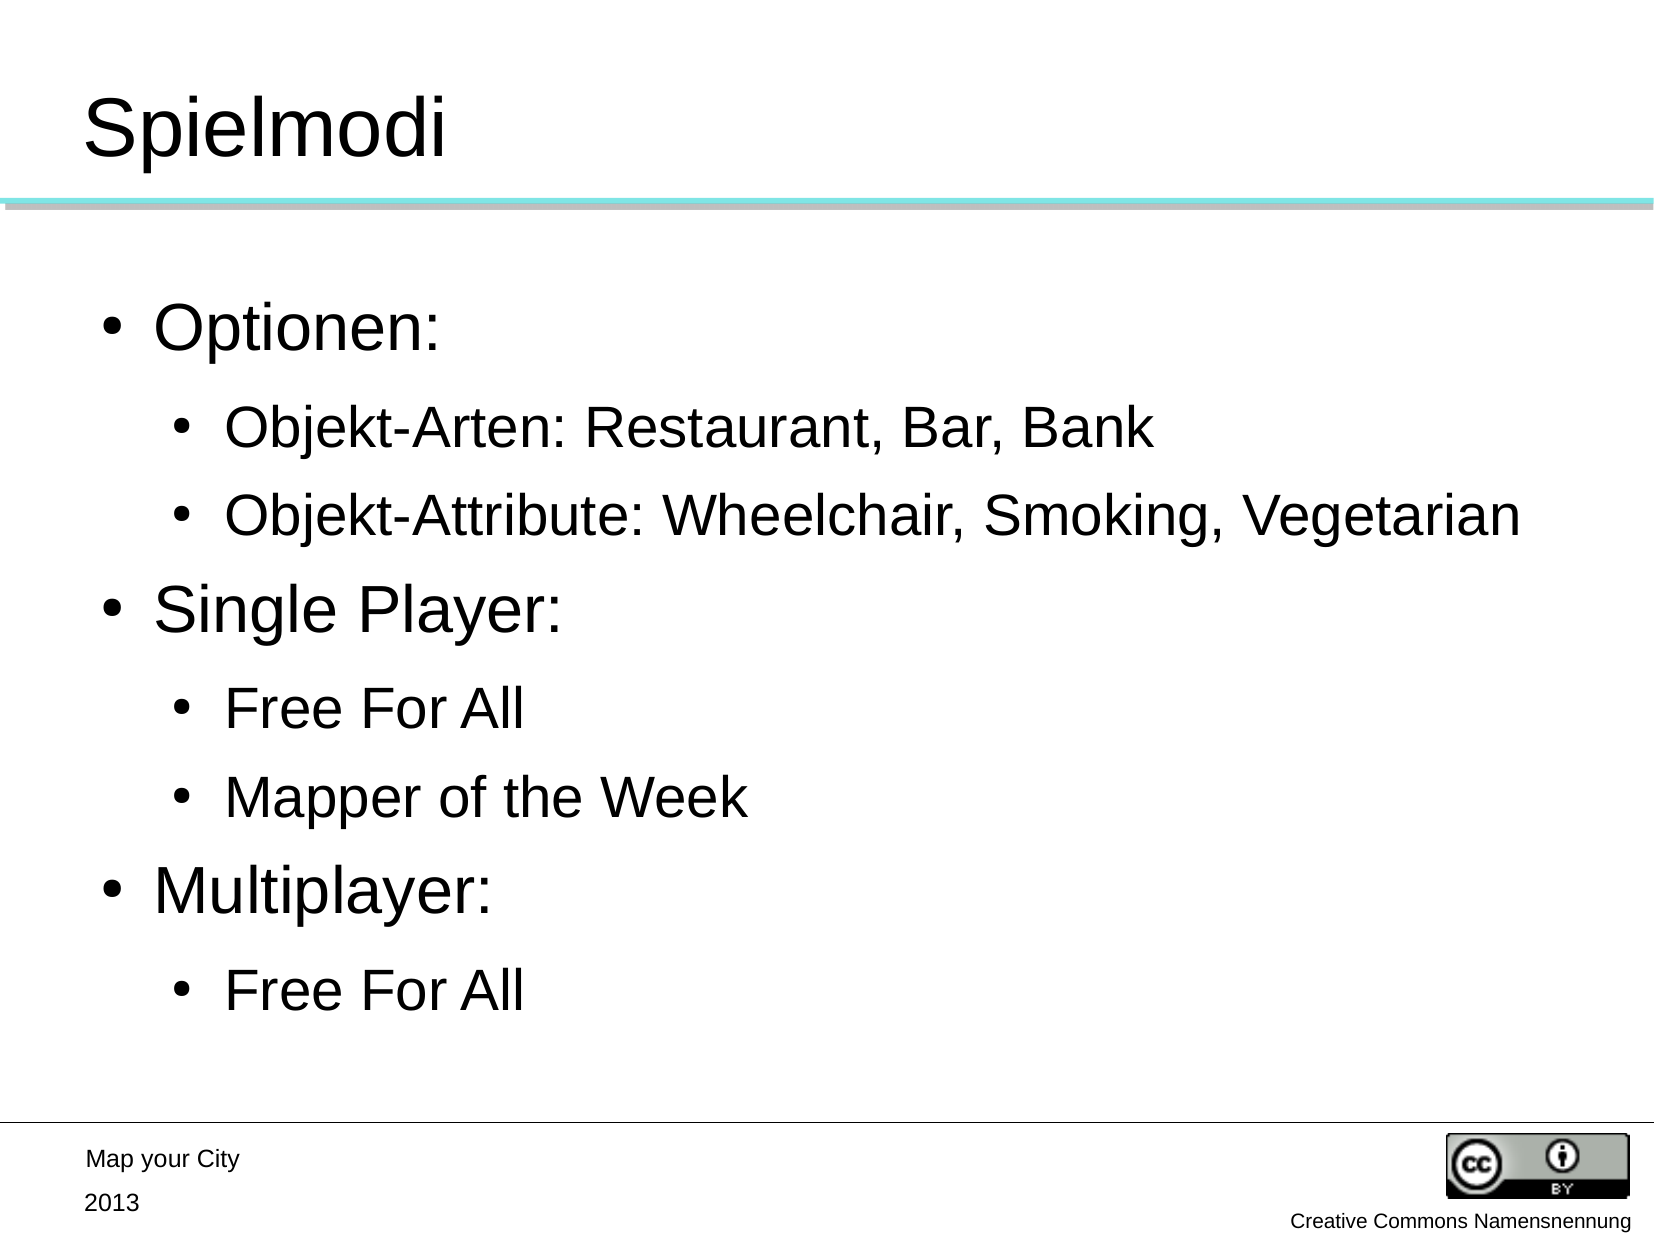

# Spielmodi
Optionen:
Objekt-Arten: Restaurant, Bar, Bank
Objekt-Attribute: Wheelchair, Smoking, Vegetarian
Single Player:
Free For All
Mapper of the Week
Multiplayer:
Free For All
Map your City
2013
Creative Commons Namensnennung